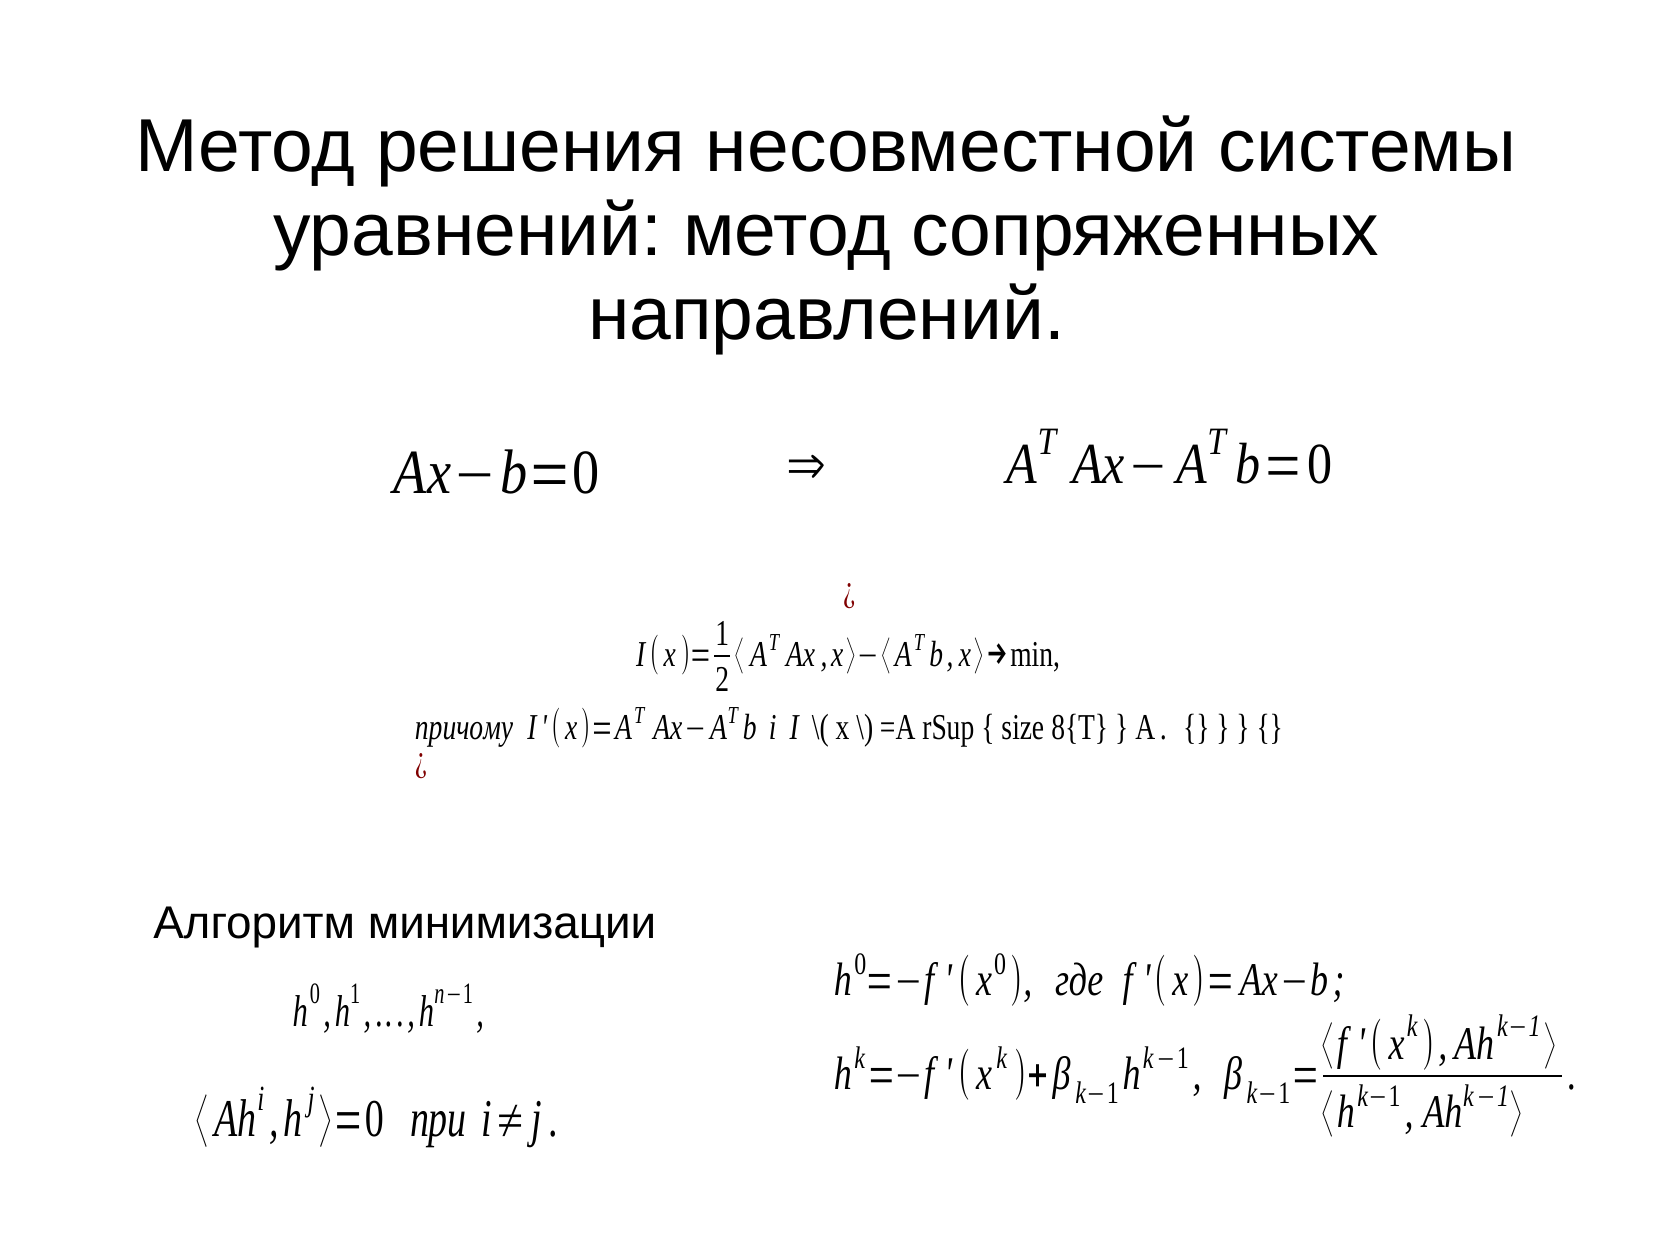

# Метод решения несовместной системы уравнений: метод сопряженных направлений.
Алгоритм минимизации